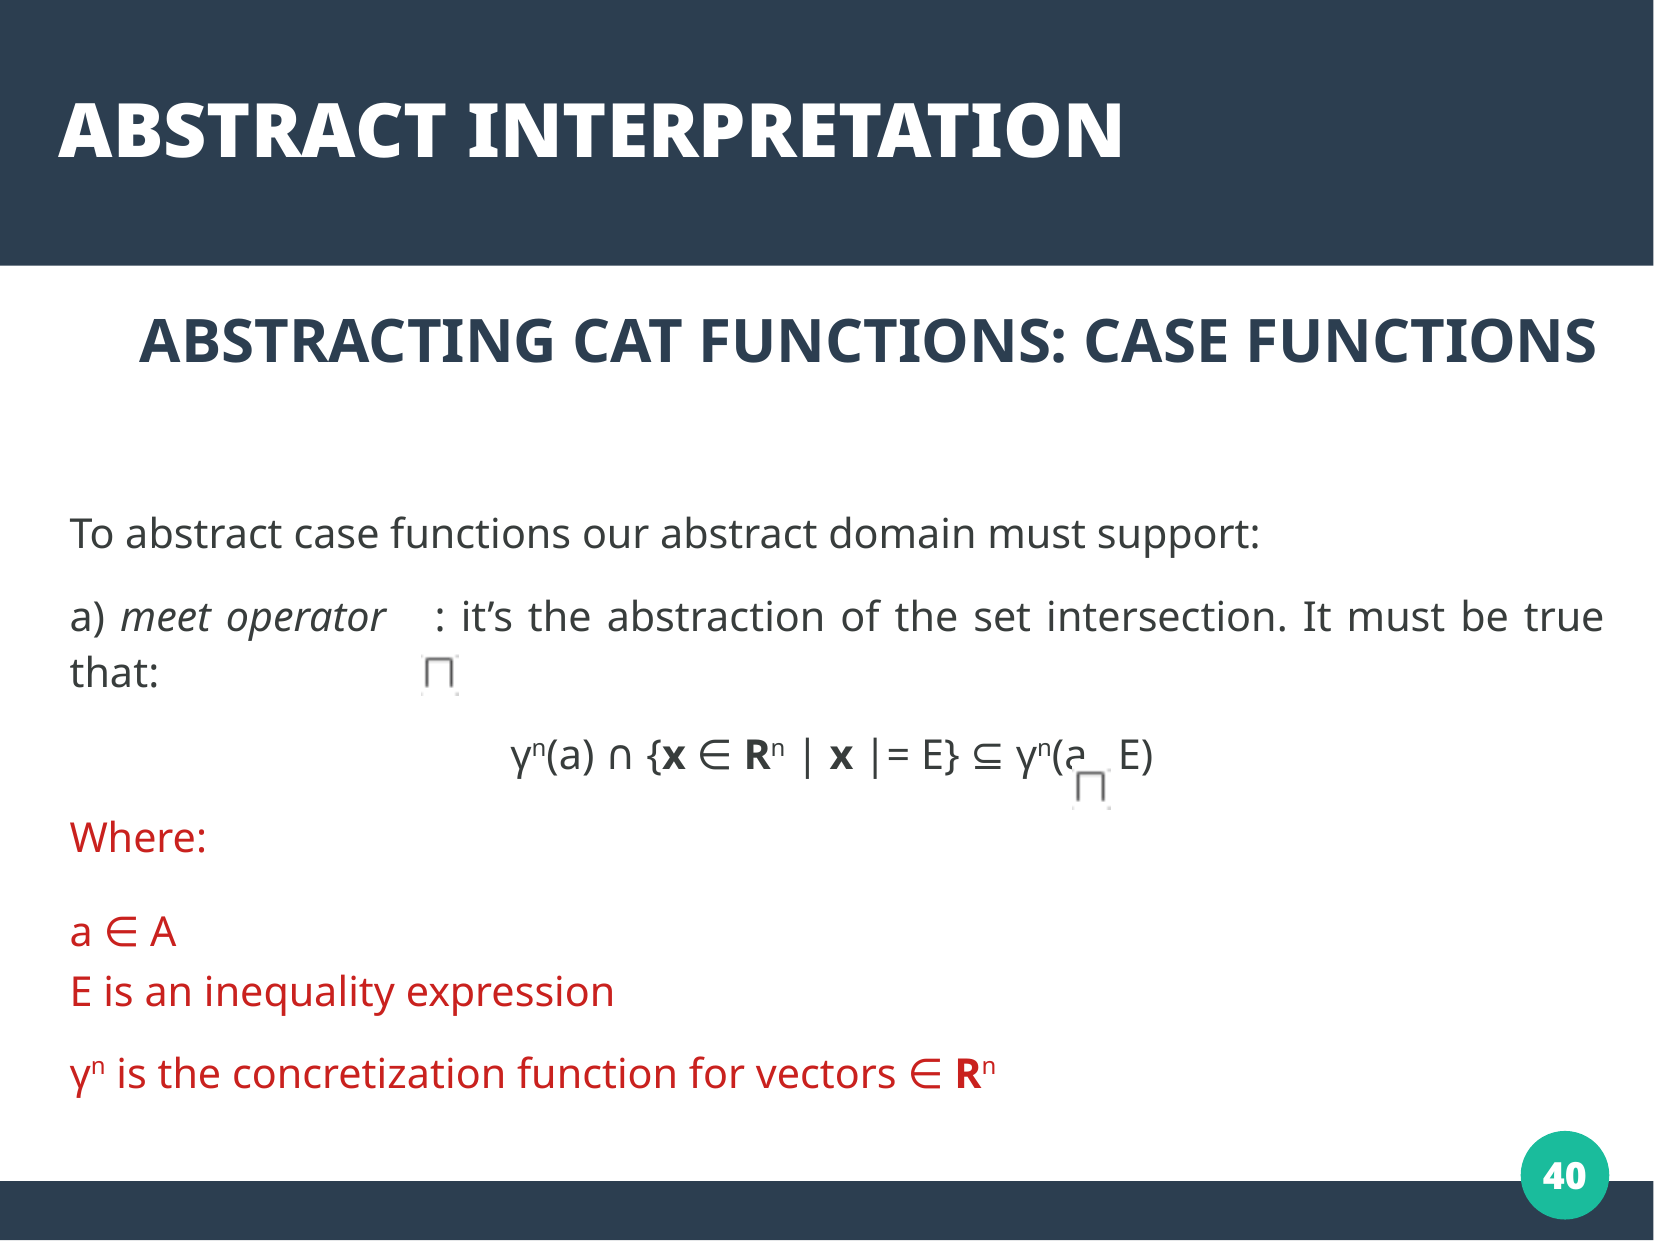

# ABSTRACT INTERPRETATION
ABSTRACTING CAT FUNCTIONS: CASE FUNCTIONS
To abstract case functions our abstract domain must support:
a) meet operator 	 : it’s the abstraction of the set intersection. It must be true that:
γn(a) ∩ {x ∈ Rn | x |= E} ⊆ γn(a 	E)
Where:
a ∈ A
E is an inequality expression
γn is the concretization function for vectors ∈ Rn
40